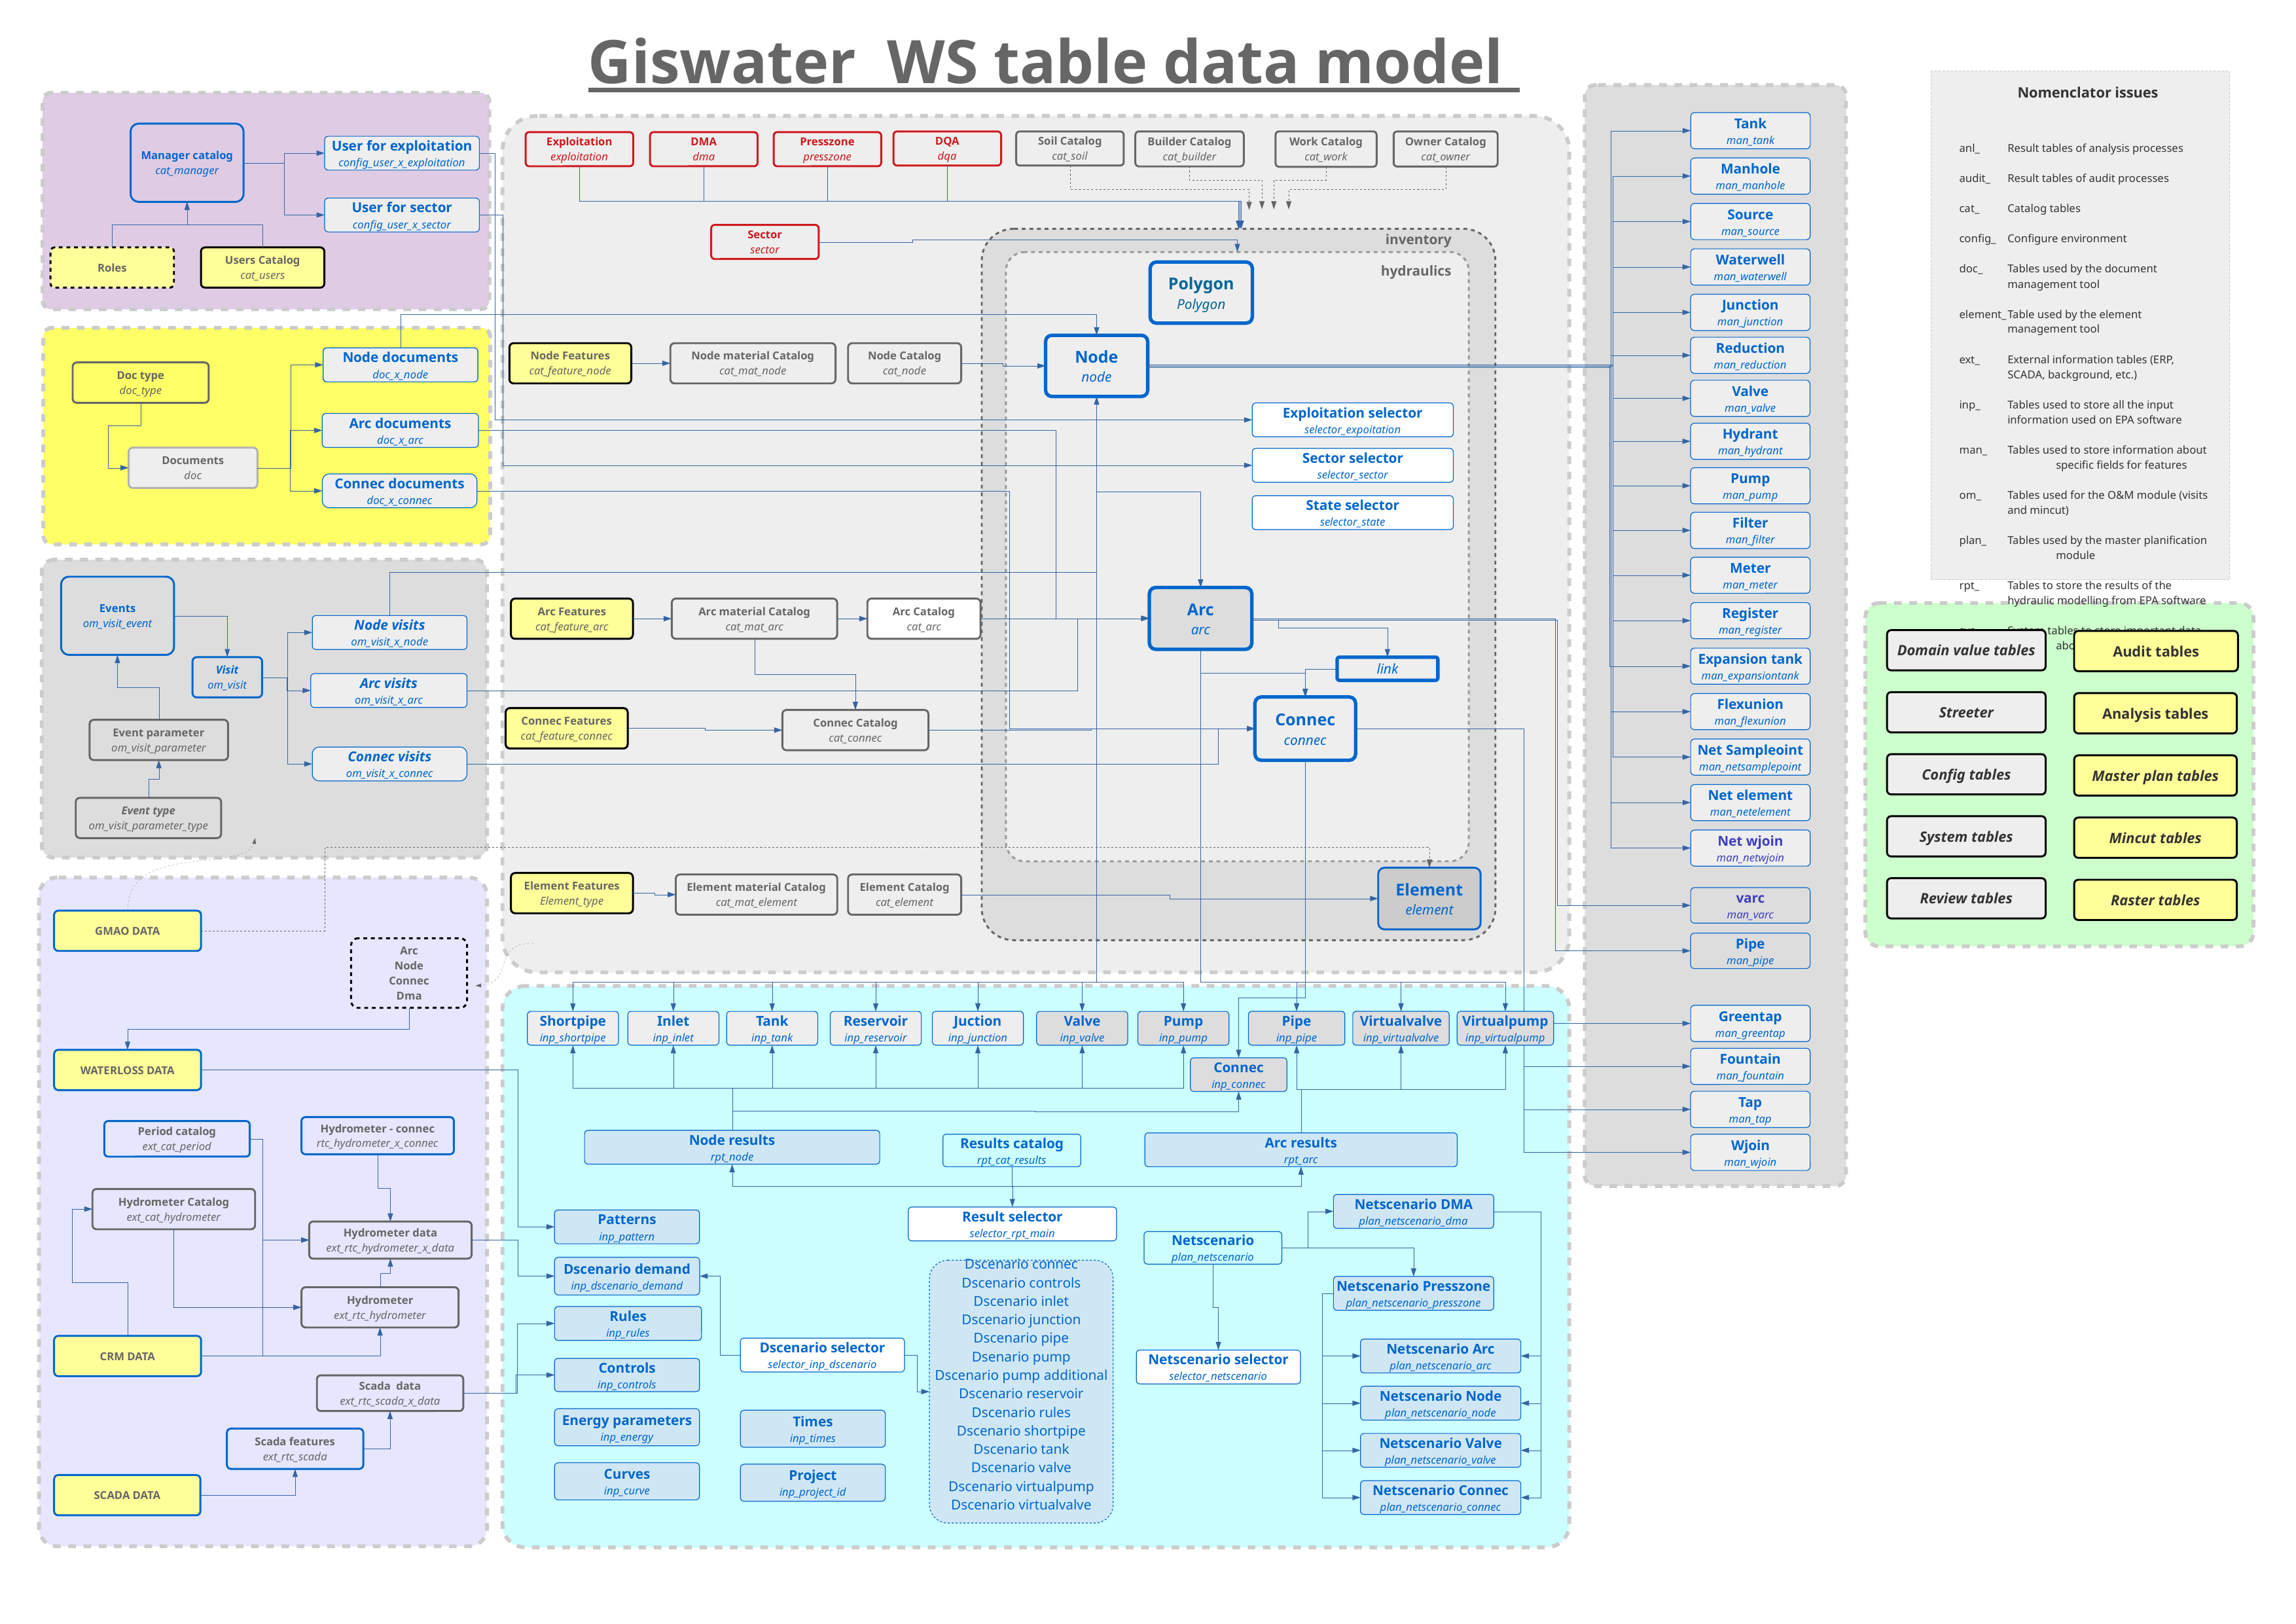

Giswater WS table data model
Nomenclator issues
anl_ 	Result tables of analysis processes
audit_ 	Result tables of audit processes
cat_ 	Catalog tables
config_ 	Configure environment
doc_ 	Tables used by the document 		management tool
element_	Table used by the element 			management tool
ext_	External information tables (ERP, 		SCADA, background, etc.)
inp_	Tables used to store all the input		information used on EPA software
man_	Tables used to store information about 		specific fields for features
om_	Tables used for the O&M module (visits 	and mincut)
plan_	Tables used by the master planification 		module
rpt_	Tables to store the results of the 		hydraulic modelling from EPA software
sys_	System tables to store important data 		about different processes and definitions
Tank
man_tank
<<
Manager catalog
cat_manager
DQA
dqa
Soil Catalog
cat_soil
Builder Catalog
cat_builder
Work Catalog
cat_work
Owner Catalog
cat_owner
Exploitation
exploitation
DMA
dma
Presszone
presszone
User for exploitation
config_user_x_exploitation
Manhole
man_manhole
User for sector
config_user_x_sector
Source
man_source
Sector
sector
inventory
Roles
Users Catalog
cat_users
Waterwell
man_waterwell
hydraulics
Polygon
Polygon
Junction
man_junction
Node
node
Reduction
man_reduction
Node Features
cat_feature_node
Node material Catalog
cat_mat_node
Node Catalog
cat_node
Node documents
doc_x_node
Node documents
doc_x_node
Doc type
doc_type
Valve
man_valve
Exploitation selector
selector_expoitation
Arc documents
doc_x_arc
Hydrant
man_hydrant
Documents
doc
Sector selector
selector_sector
Pump
man_pump
Connec documents
doc_x_connec
State selector
selector_state
Filter
man_filter
Meter
man_meter
Events
om_visit_event
Arc
arc
Arc Features
cat_feature_arc
Arc material Catalog
cat_mat_arc
Arc Catalog
cat_arc
Register
man_register
Node visits
om_visit_x_node
Domain value tables
Audit tables
Expansion tank
man_expansiontank
Visit
om_visit
link
Arc visits
om_visit_x_arc
Streeter
Analysis tables
Flexunion
man_flexunion
Connec
connec
Connec Features
cat_feature_connec
Connec Type
connec_type
Connec Catalog
cat_connec
Event parameter
om_visit_parameter
Net Sampleoint
man_netsamplepoint
Connec visits
om_visit_x_connec
Config tables
Master plan tables
Net element
man_netelement
Event type
om_visit_parameter_type
System tables
Mincut tables
Net wjoin
man_netwjoin
Element
element
Element Features
Element_type
Element material Catalog
cat_mat_element
Element Catalog
cat_element
Review tables
Raster tables
varc
man_varc
GMAO DATA
Pipe
man_pipe
Arc
Node
Connec
Dma
Greentap
man_greentap
Juction
inp_junction
Pipe
inp_pipe
Virtualvalve
inp_virtualvalve
Virtualpump
inp_virtualpump
Shortpipe
inp_shortpipe
Inlet
inp_inlet
Tank
inp_tank
Reservoir
inp_reservoir
Valve
inp_valve
Pump
inp_pump
Fountain
man_fountain
WATERLOSS DATA
Connec
inp_connec
Tap
man_tap
Hydrometer - connec
rtc_hydrometer_x_connec
Period catalog
ext_cat_period
Node results
rpt_node
Arc results
rpt_arc
Results catalog
rpt_cat_results
Wjoin
man_wjoin
Hydrometer Catalog
ext_cat_hydrometer
Netscenario DMA
plan_netscenario_dma
Result selector
selector_rpt_main
Patterns
inp_pattern
Hydrometer data
ext_rtc_hydrometer_x_data
Netscenario
plan_netscenario
Dscenario demand
inp_dscenario_demand
Dscenario connec
Dscenario controls
Dscenario inlet
Dscenario junction
Dscenario pipe
Dsenario pump
Dscenario pump additional
Dscenario reservoir
Dscenario rules
Dscenario shortpipe
Dscenario tank
Dscenario valve
Dscenario virtualpump
Dscenario virtualvalve
Netscenario Presszone
plan_netscenario_presszone
Hydrometer
ext_rtc_hydrometer
Rules
inp_rules
CRM DATA
Dscenario selector
selector_inp_dscenario
Netscenario Arc
plan_netscenario_arc
Netscenario selector
selector_netscenario
Controls
inp_controls
Scada data
ext_rtc_scada_x_data
Netscenario Node
plan_netscenario_node
Energy parameters
inp_energy
Times
inp_times
Scada features
ext_rtc_scada
Netscenario Valve
plan_netscenario_valve
Curves
inp_curve
Project
inp_project_id
SCADA DATA
Netscenario Connec
plan_netscenario_connec